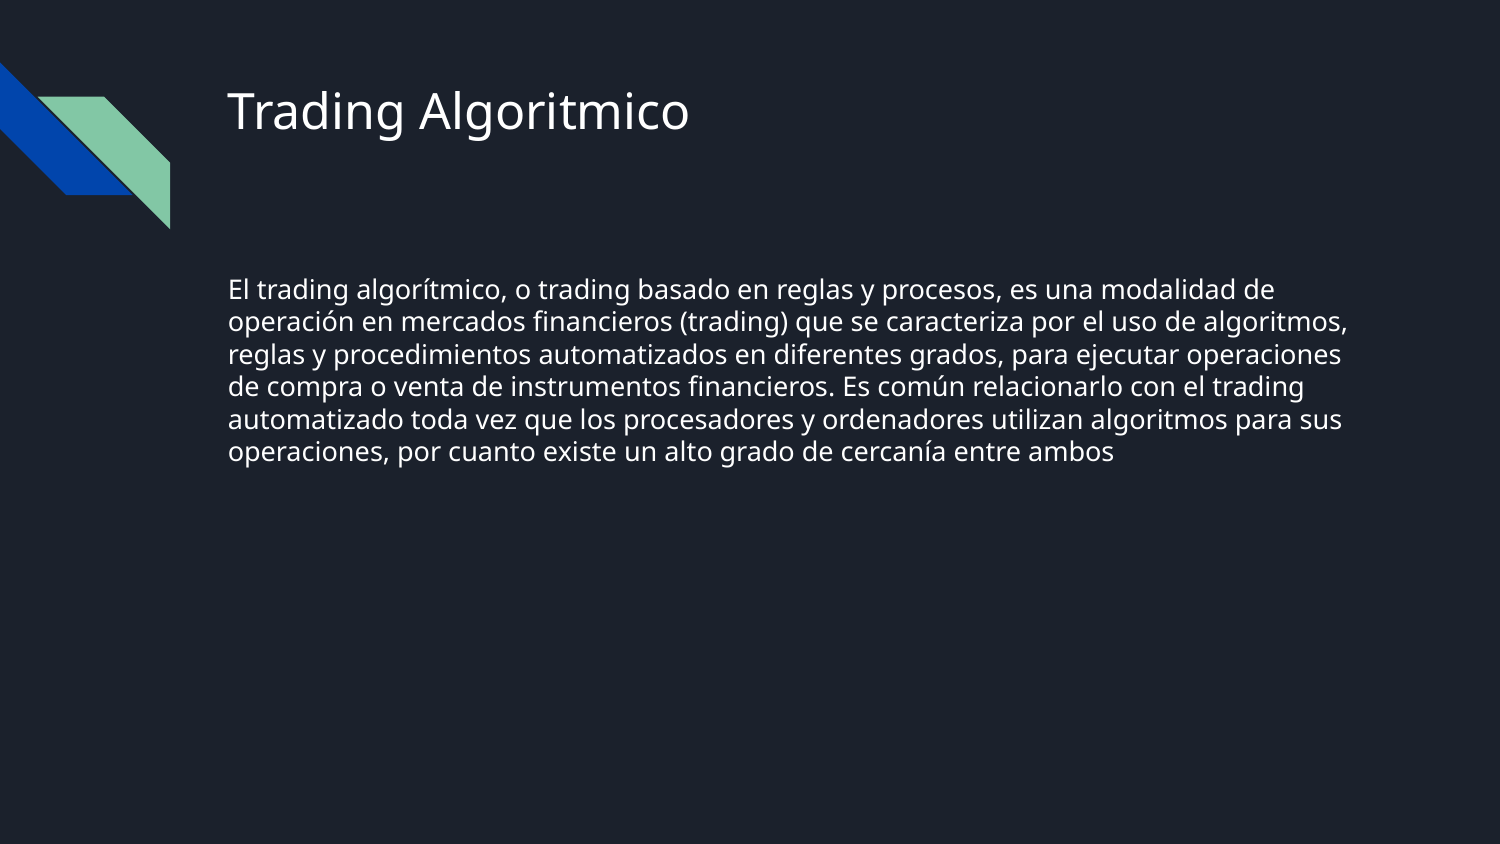

# Trading Algoritmico
El trading algorítmico, o trading basado en reglas y procesos, es una modalidad de operación en mercados financieros (trading) que se caracteriza por el uso de algoritmos, reglas y procedimientos automatizados en diferentes grados, para ejecutar operaciones de compra o venta de instrumentos financieros. Es común relacionarlo con el trading automatizado toda vez que los procesadores y ordenadores utilizan algoritmos para sus operaciones, por cuanto existe un alto grado de cercanía entre ambos